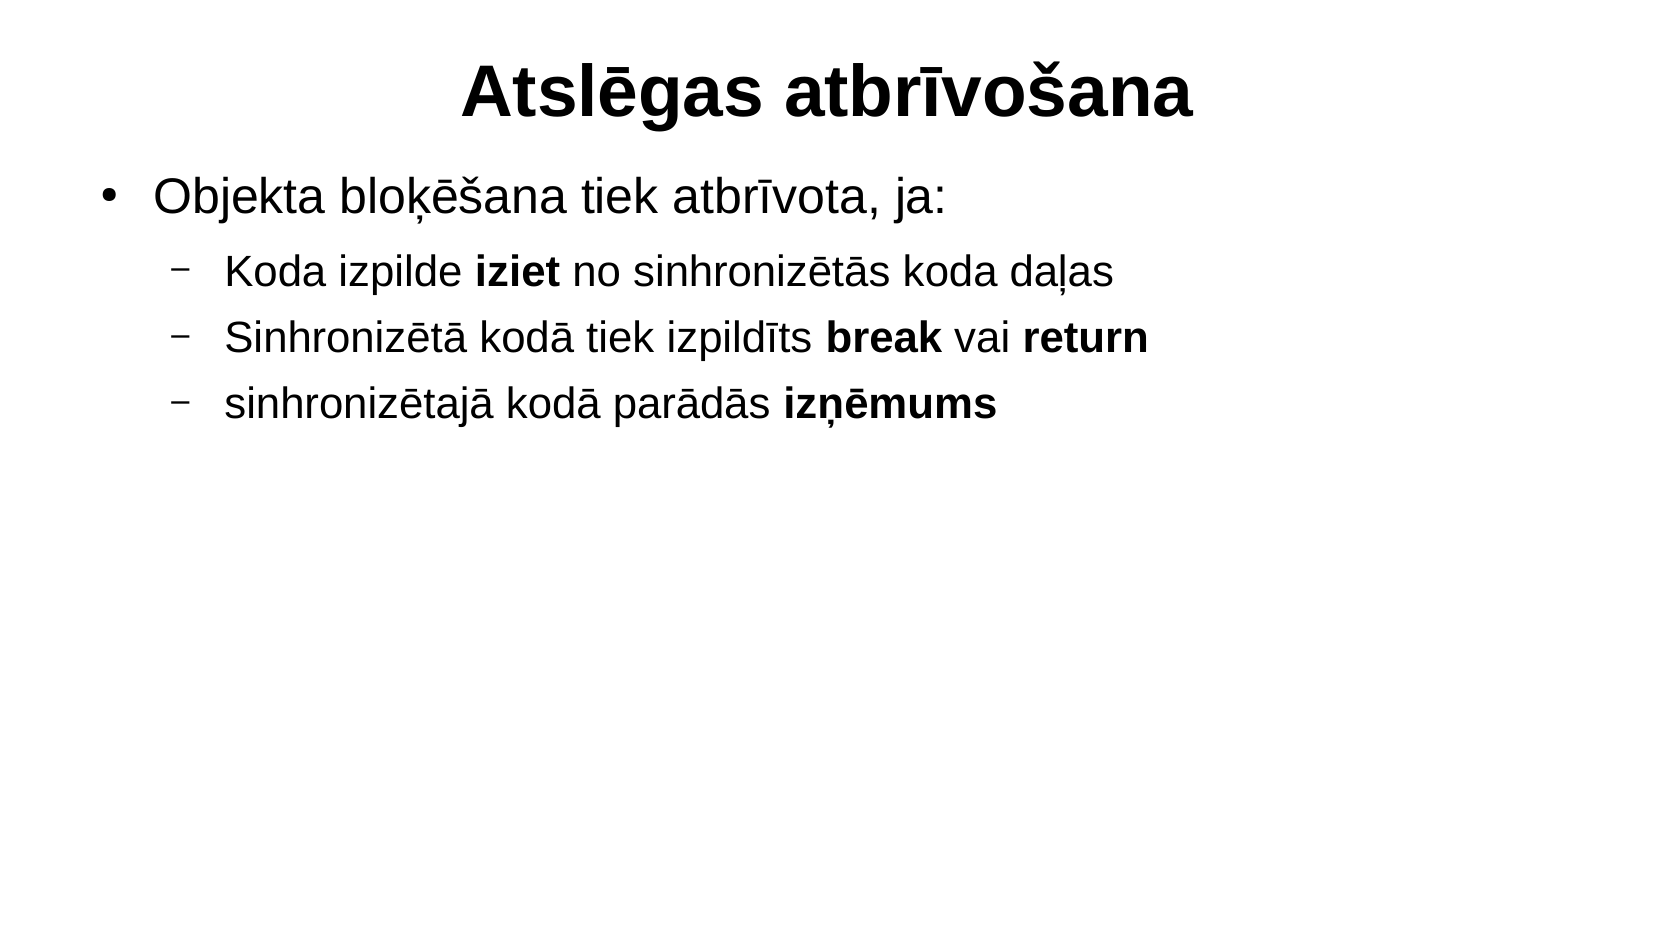

# Atslēgas atbrīvošana
Objekta bloķēšana tiek atbrīvota, ja:
Koda izpilde iziet no sinhronizētās koda daļas
Sinhronizētā kodā tiek izpildīts break vai return
sinhronizētajā kodā parādās izņēmums